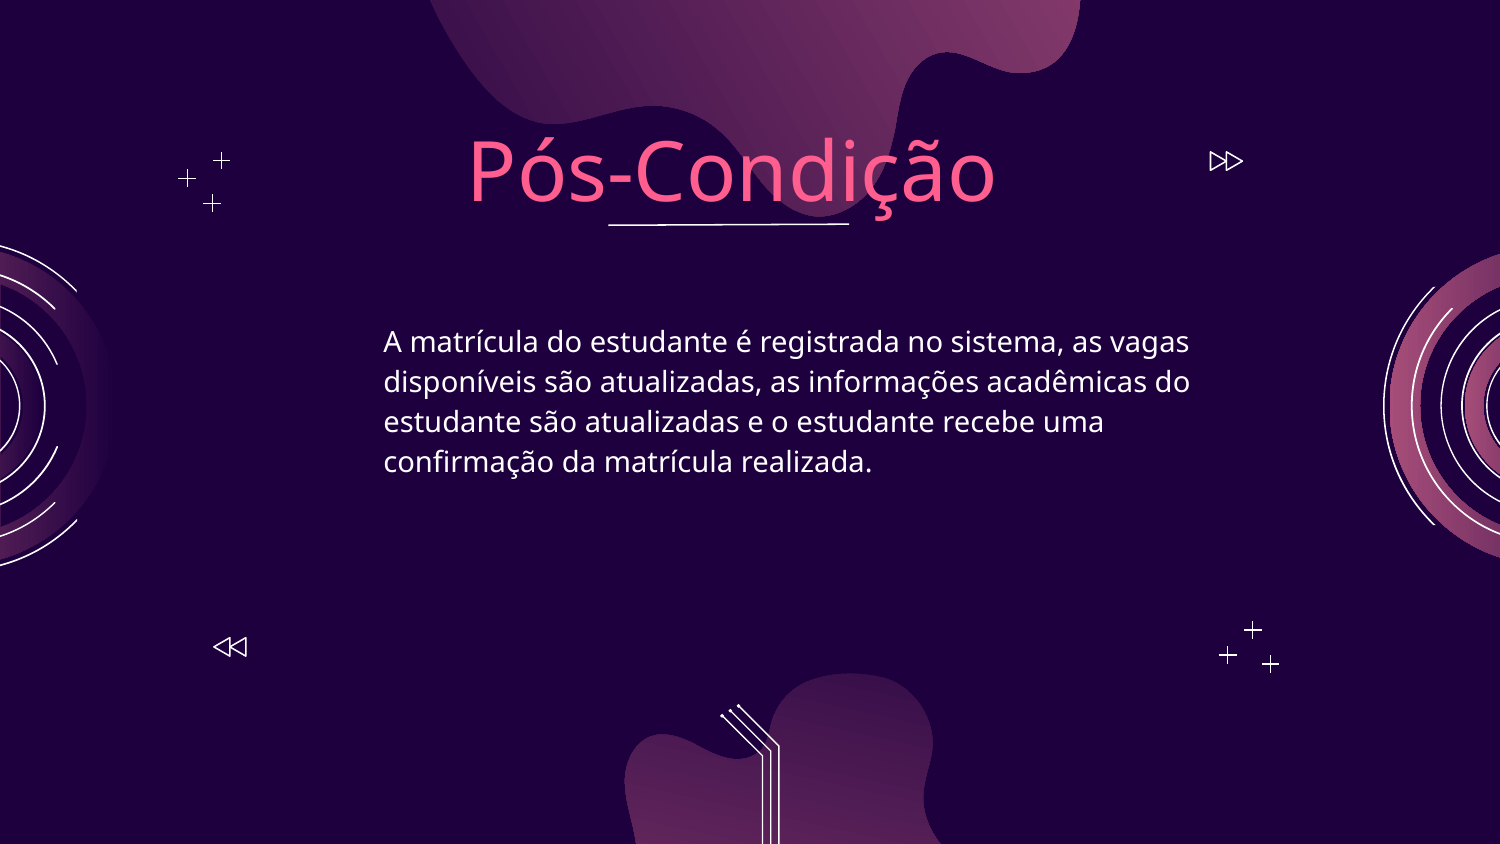

A matrícula do estudante é registrada no sistema, as vagas disponíveis são atualizadas, as informações acadêmicas do estudante são atualizadas e o estudante recebe uma confirmação da matrícula realizada.
# Pós-Condição